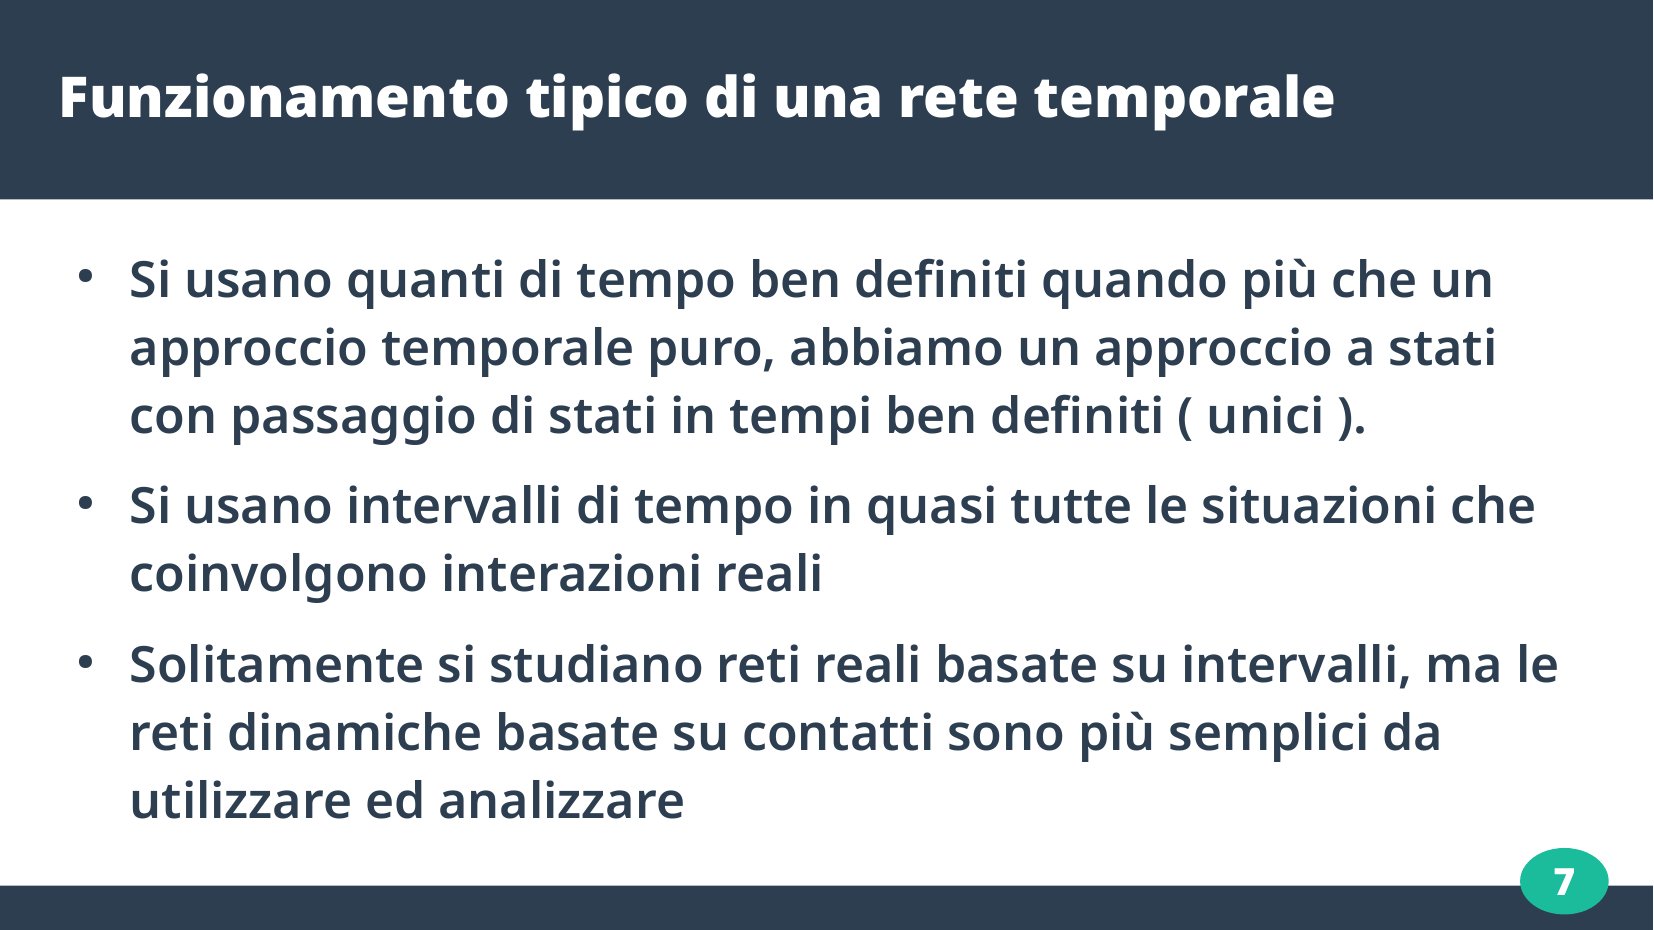

# Funzionamento tipico di una rete temporale
Si usano quanti di tempo ben definiti quando più che un approccio temporale puro, abbiamo un approccio a stati con passaggio di stati in tempi ben definiti ( unici ).
Si usano intervalli di tempo in quasi tutte le situazioni che coinvolgono interazioni reali
Solitamente si studiano reti reali basate su intervalli, ma le reti dinamiche basate su contatti sono più semplici da utilizzare ed analizzare
7